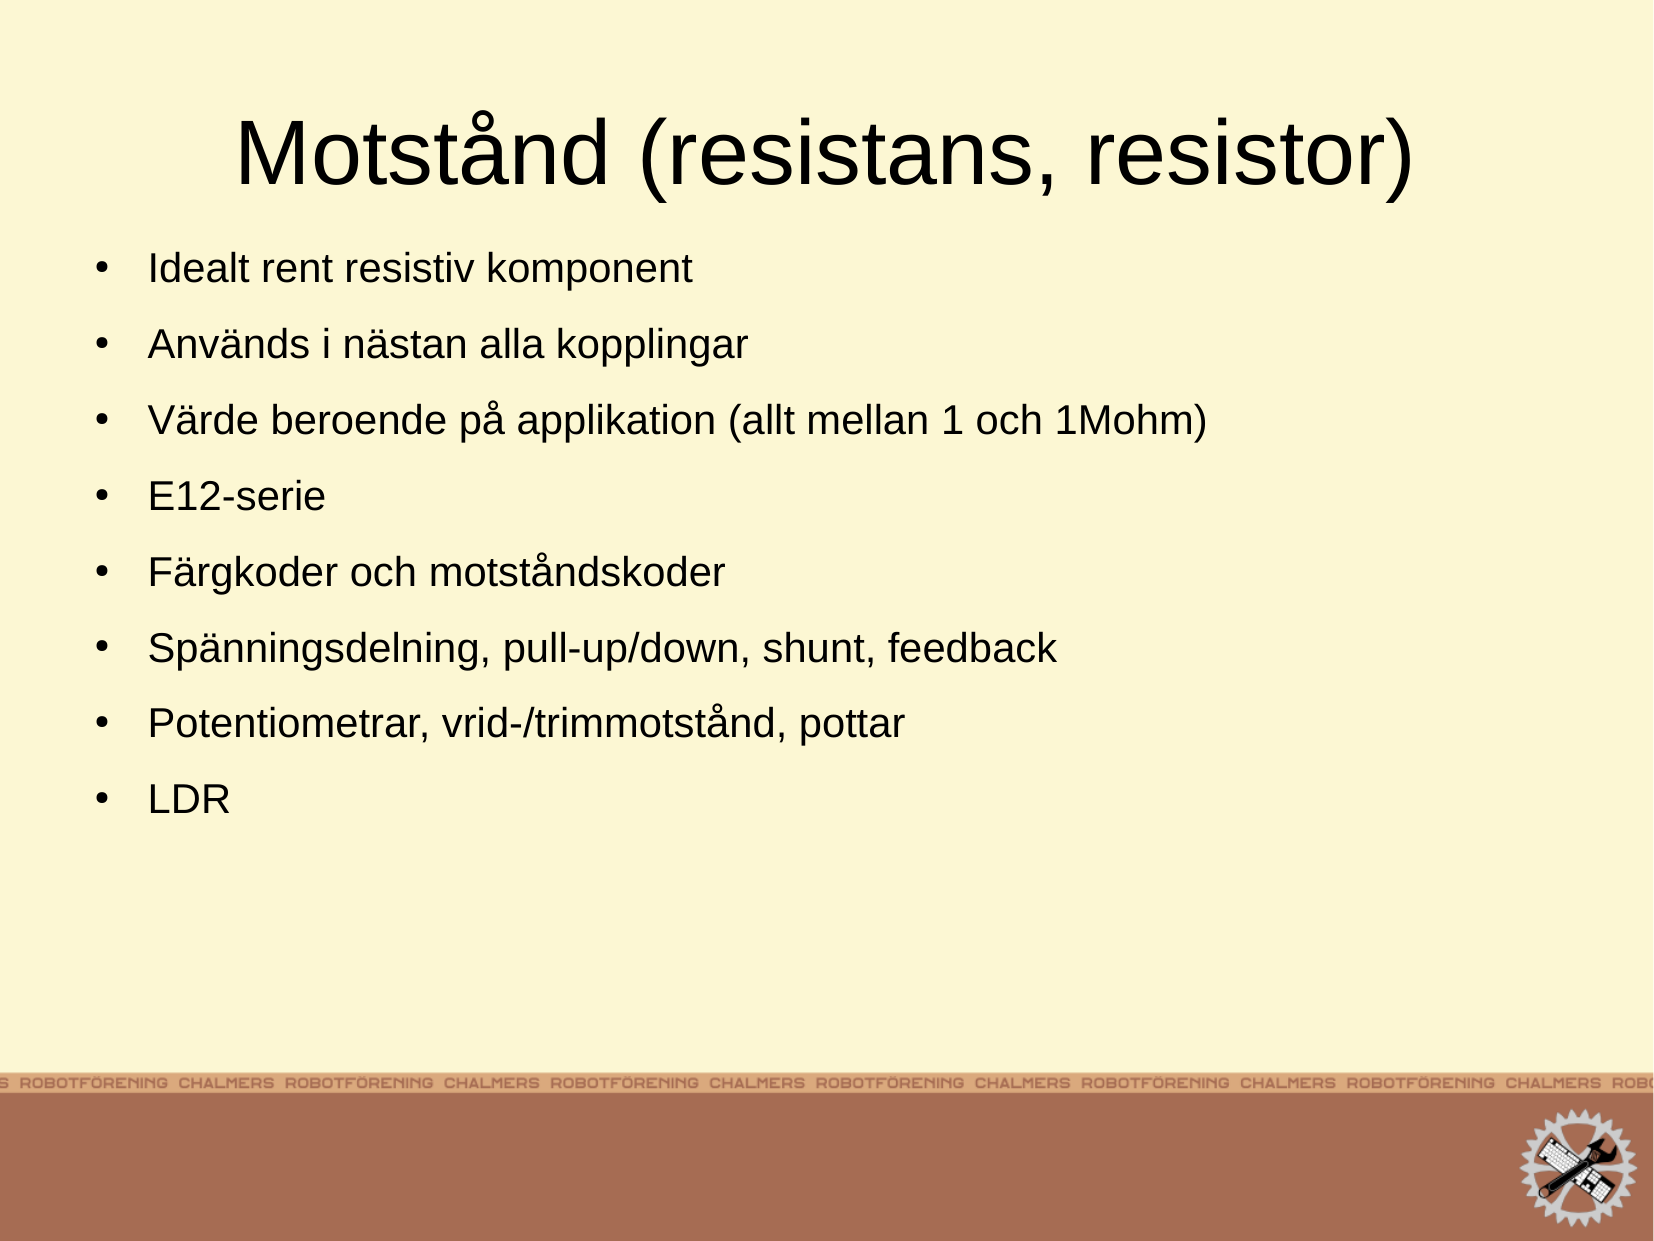

# Motstånd (resistans, resistor)
Idealt rent resistiv komponent
Används i nästan alla kopplingar
Värde beroende på applikation (allt mellan 1 och 1Mohm)
E12-serie
Färgkoder och motståndskoder
Spänningsdelning, pull-up/down, shunt, feedback
Potentiometrar, vrid-/trimmotstånd, pottar
LDR